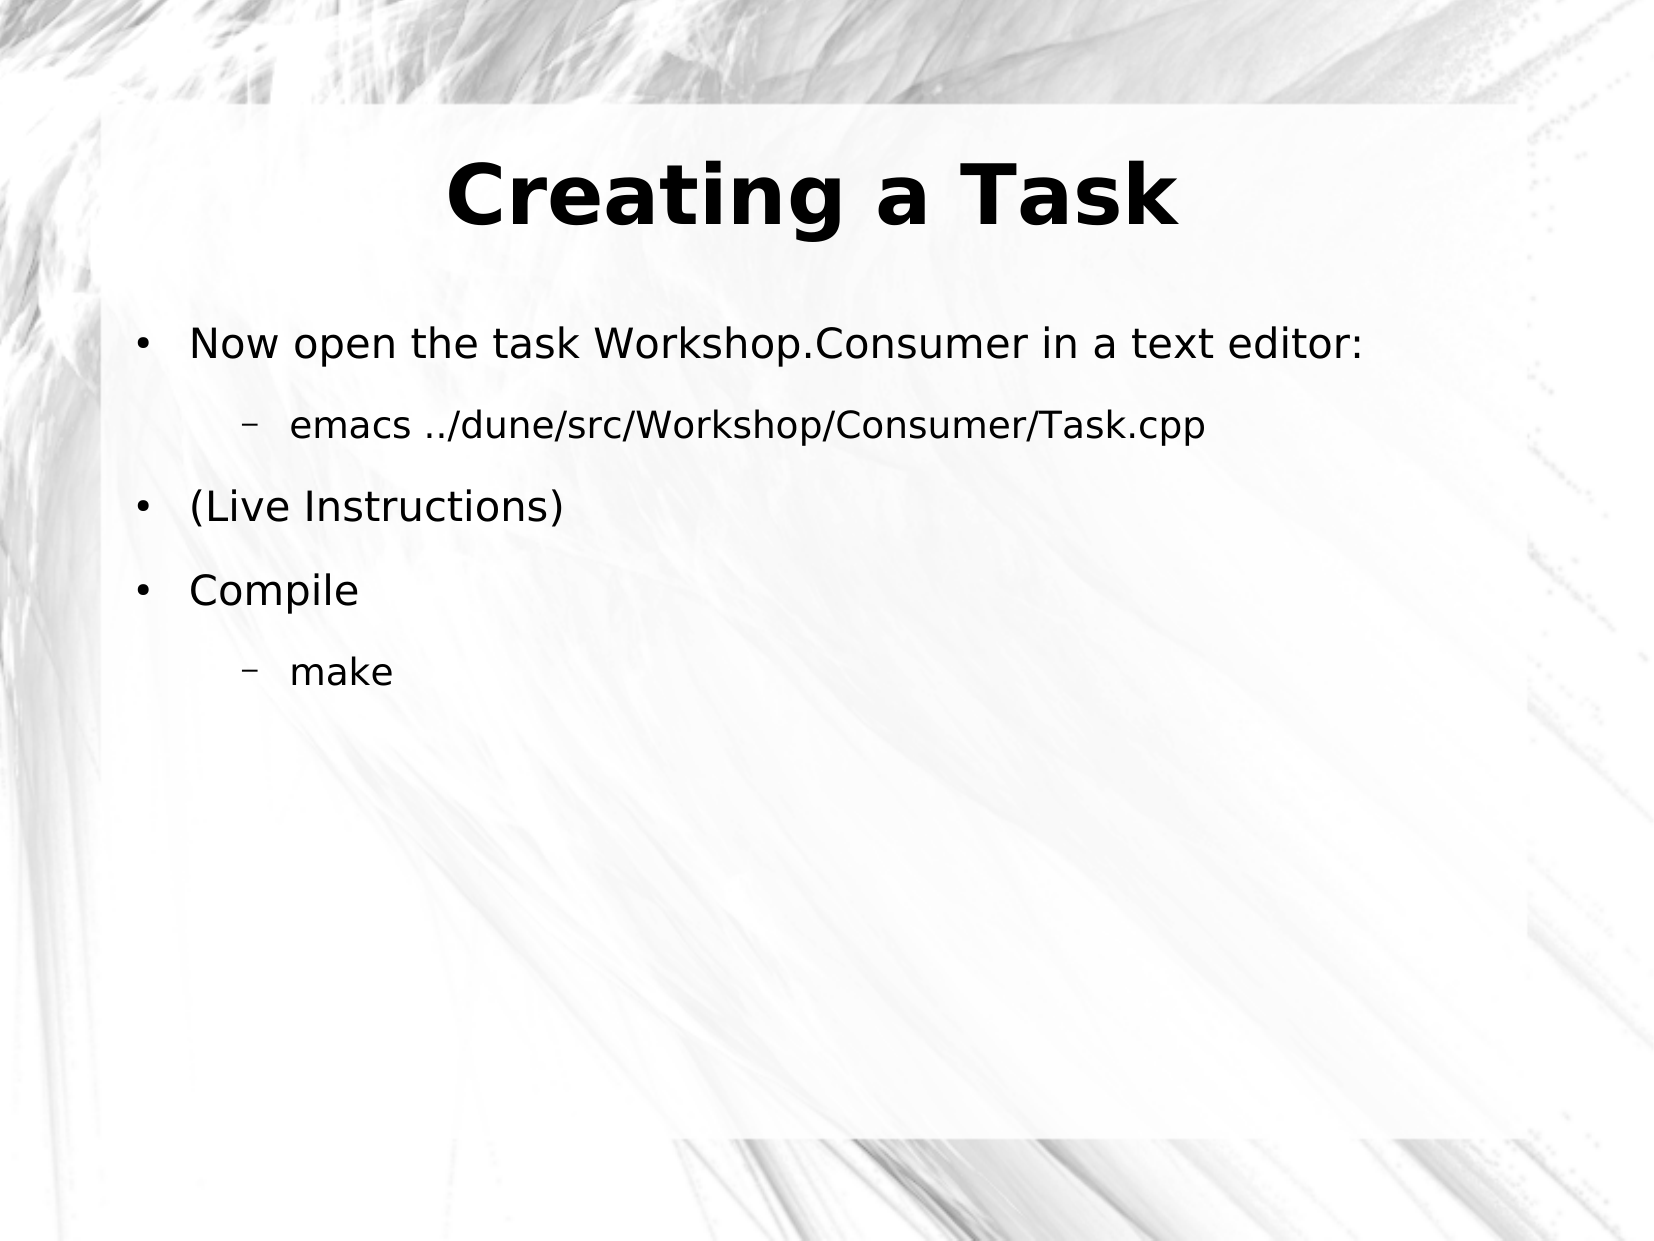

# Creating a Task
Now open the task Workshop.Consumer in a text editor:
emacs ../dune/src/Workshop/Consumer/Task.cpp
(Live Instructions)
Compile
make